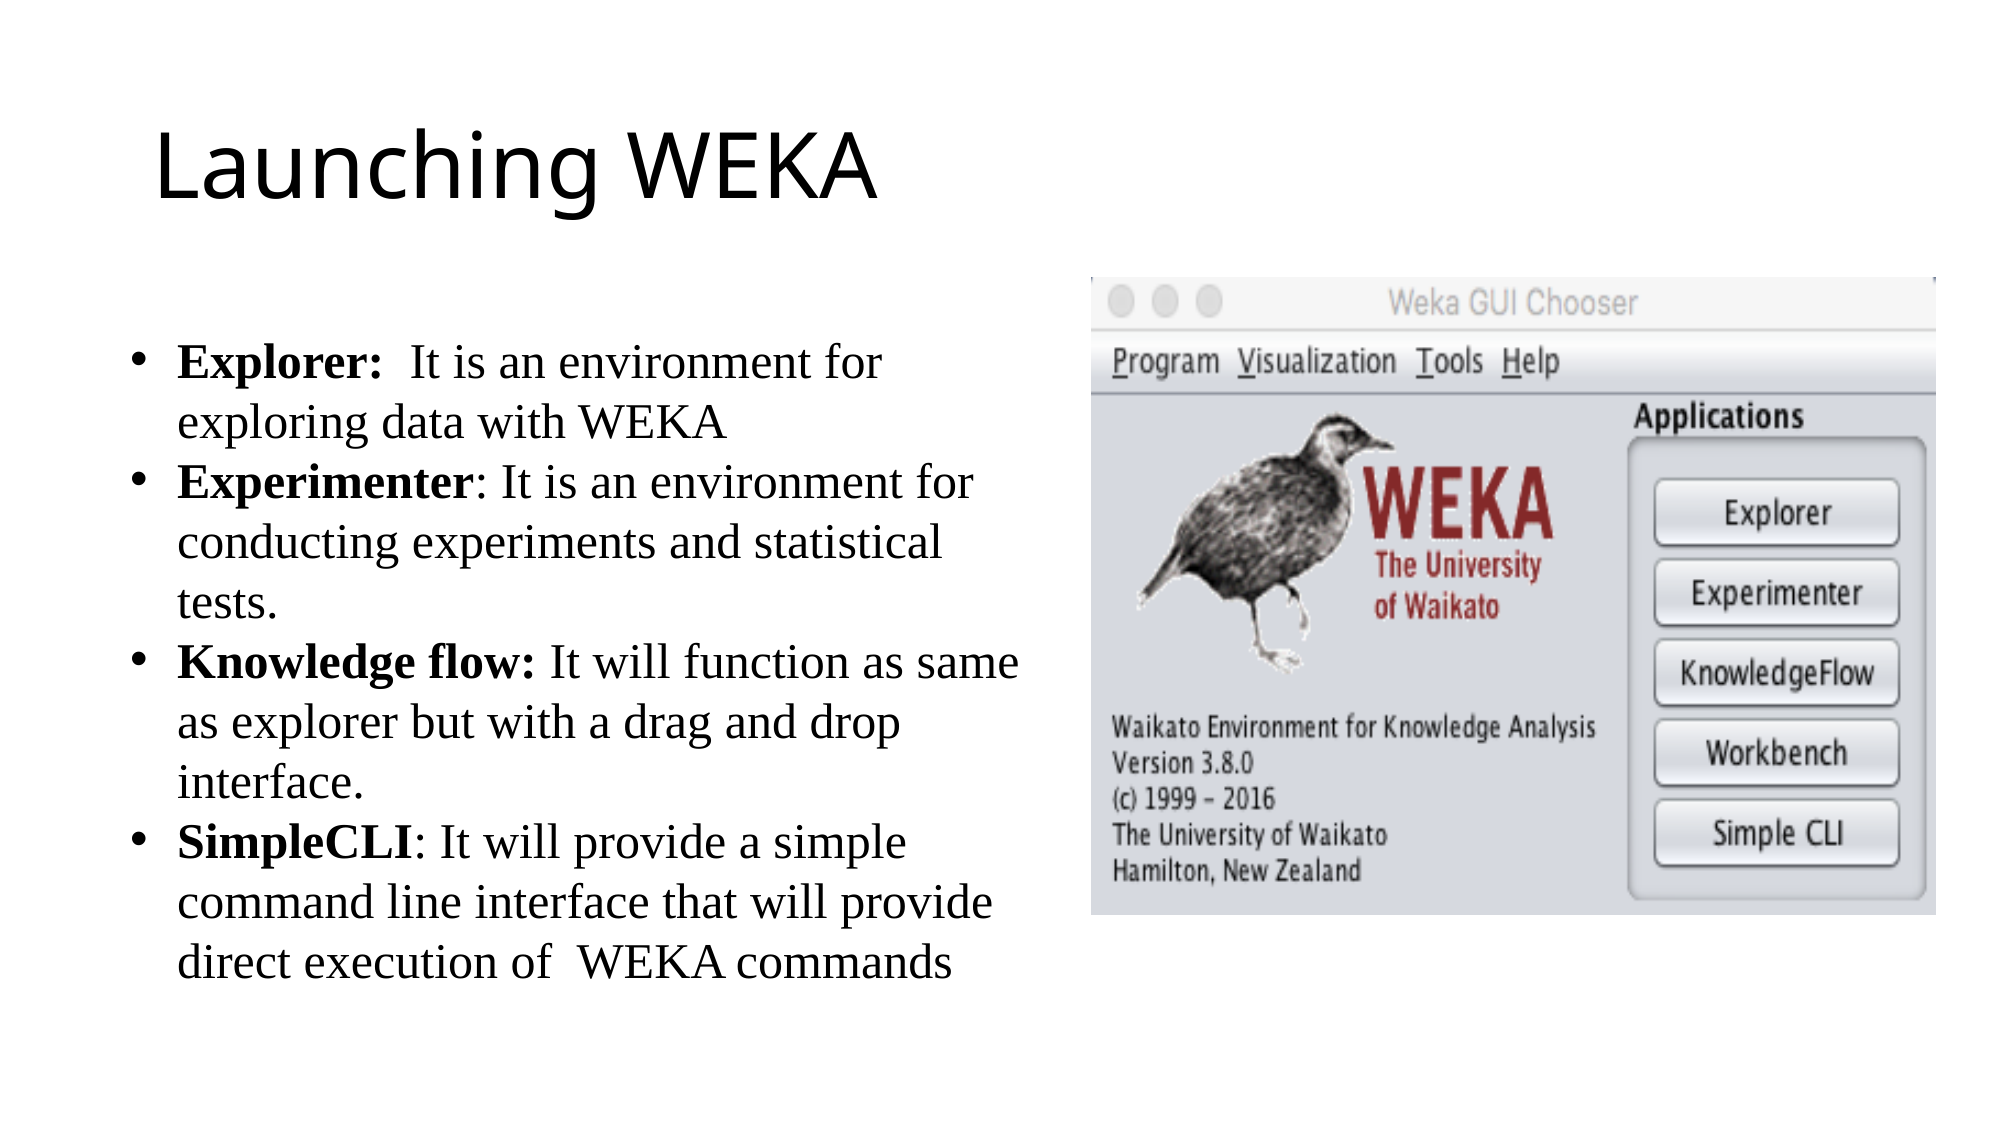

# Launching WEKA
Explorer:  It is an environment for exploring data with WEKA
Experimenter: It is an environment for conducting experiments and statistical tests.
Knowledge flow: It will function as same as explorer but with a drag and drop interface.
SimpleCLI: It will provide a simple command line interface that will provide direct execution of  WEKA commands